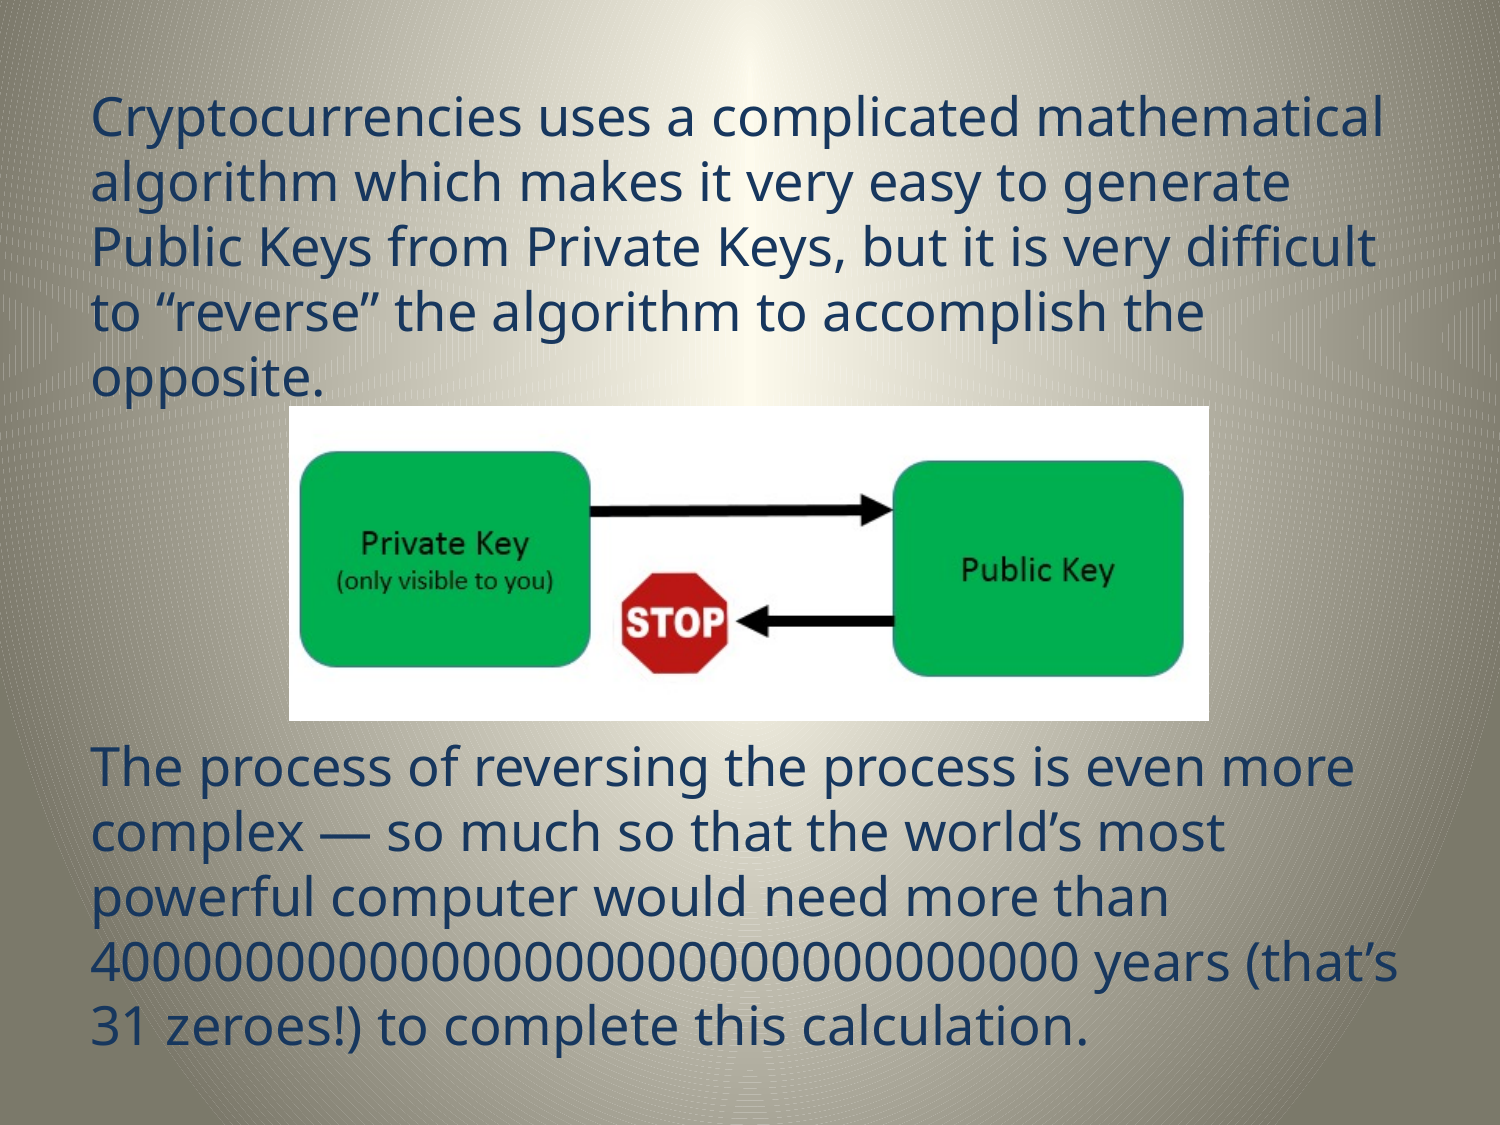

# Cryptocurrencies uses a complicated mathematical algorithm which makes it very easy to generate Public Keys from Private Keys, but it is very difficult to “reverse” the algorithm to accomplish the opposite. The process of reversing the process is even more complex — so much so that the world’s most powerful computer would need more than 40000000000000000000000000000000 years (that’s 31 zeroes!) to complete this calculation.